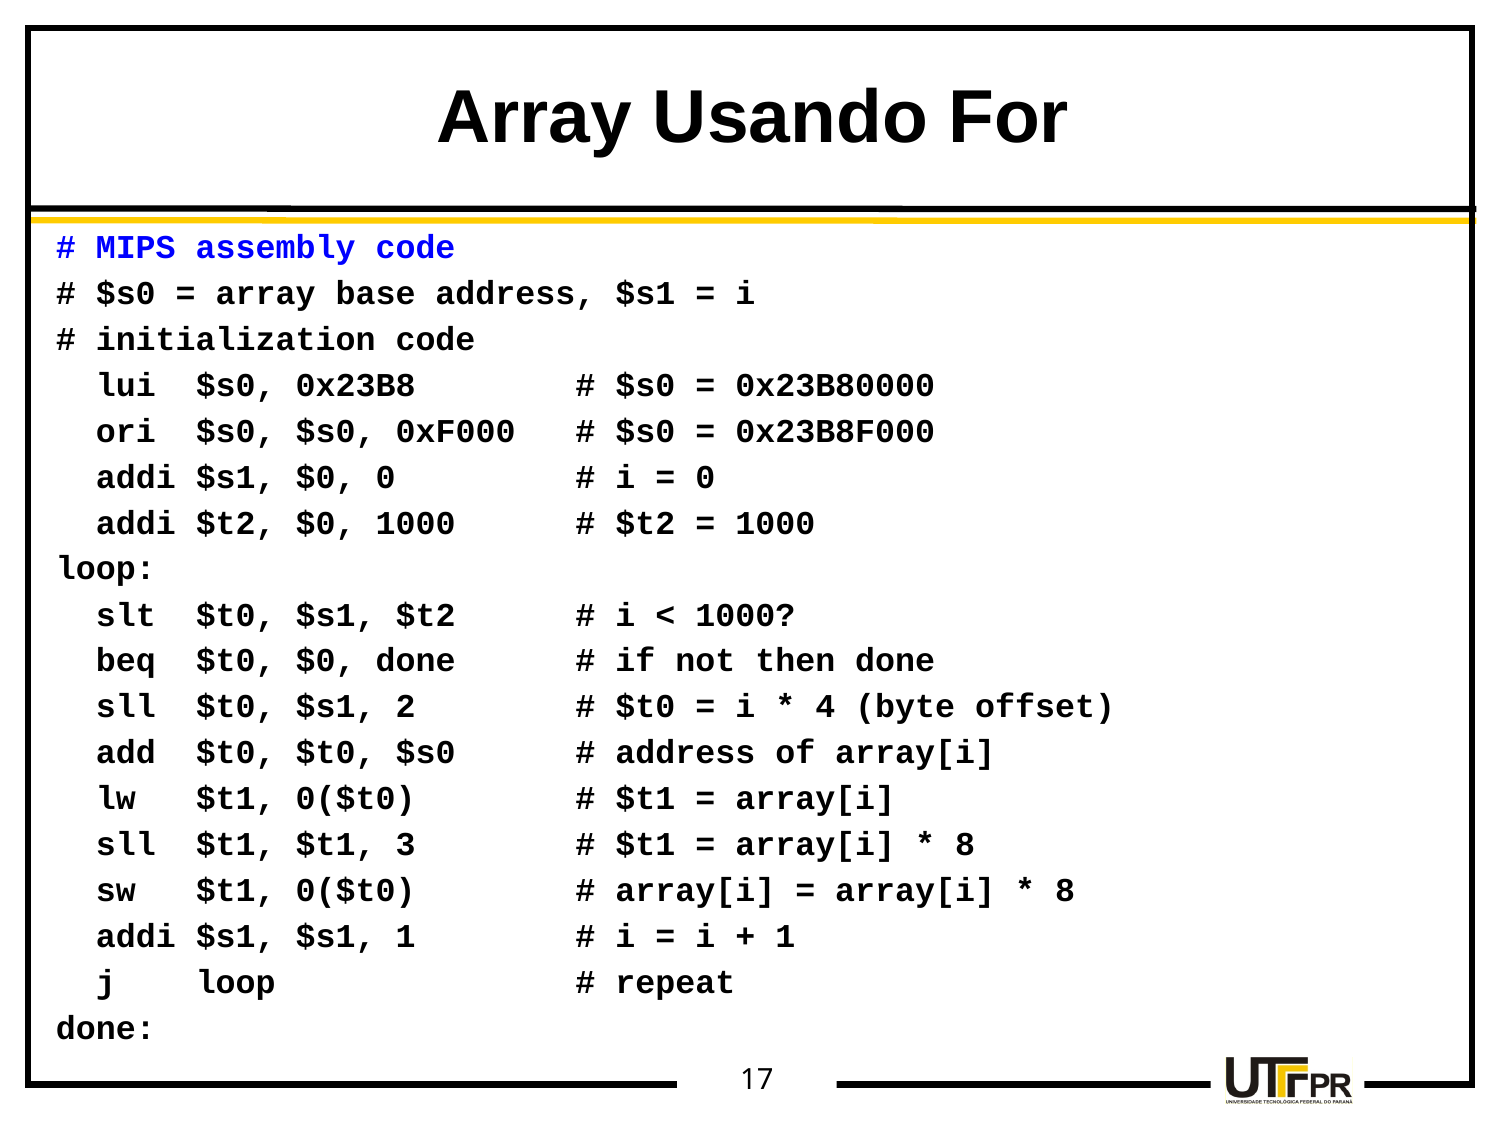

Array Usando For
# # MIPS assembly code
# $s0 = array base address, $s1 = i
# initialization code
 lui $s0, 0x23B8 # $s0 = 0x23B80000
 ori $s0, $s0, 0xF000 # $s0 = 0x23B8F000
 addi $s1, $0, 0 # i = 0
 addi $t2, $0, 1000 # $t2 = 1000
loop:
 slt $t0, $s1, $t2 # i < 1000?
 beq $t0, $0, done # if not then done
 sll $t0, $s1, 2 # $t0 = i * 4 (byte offset)
 add $t0, $t0, $s0 # address of array[i]
 lw $t1, 0($t0) # $t1 = array[i]
 sll $t1, $t1, 3 # $t1 = array[i] * 8
 sw $t1, 0($t0) # array[i] = array[i] * 8
 addi $s1, $s1, 1 # i = i + 1
 j loop # repeat
done: